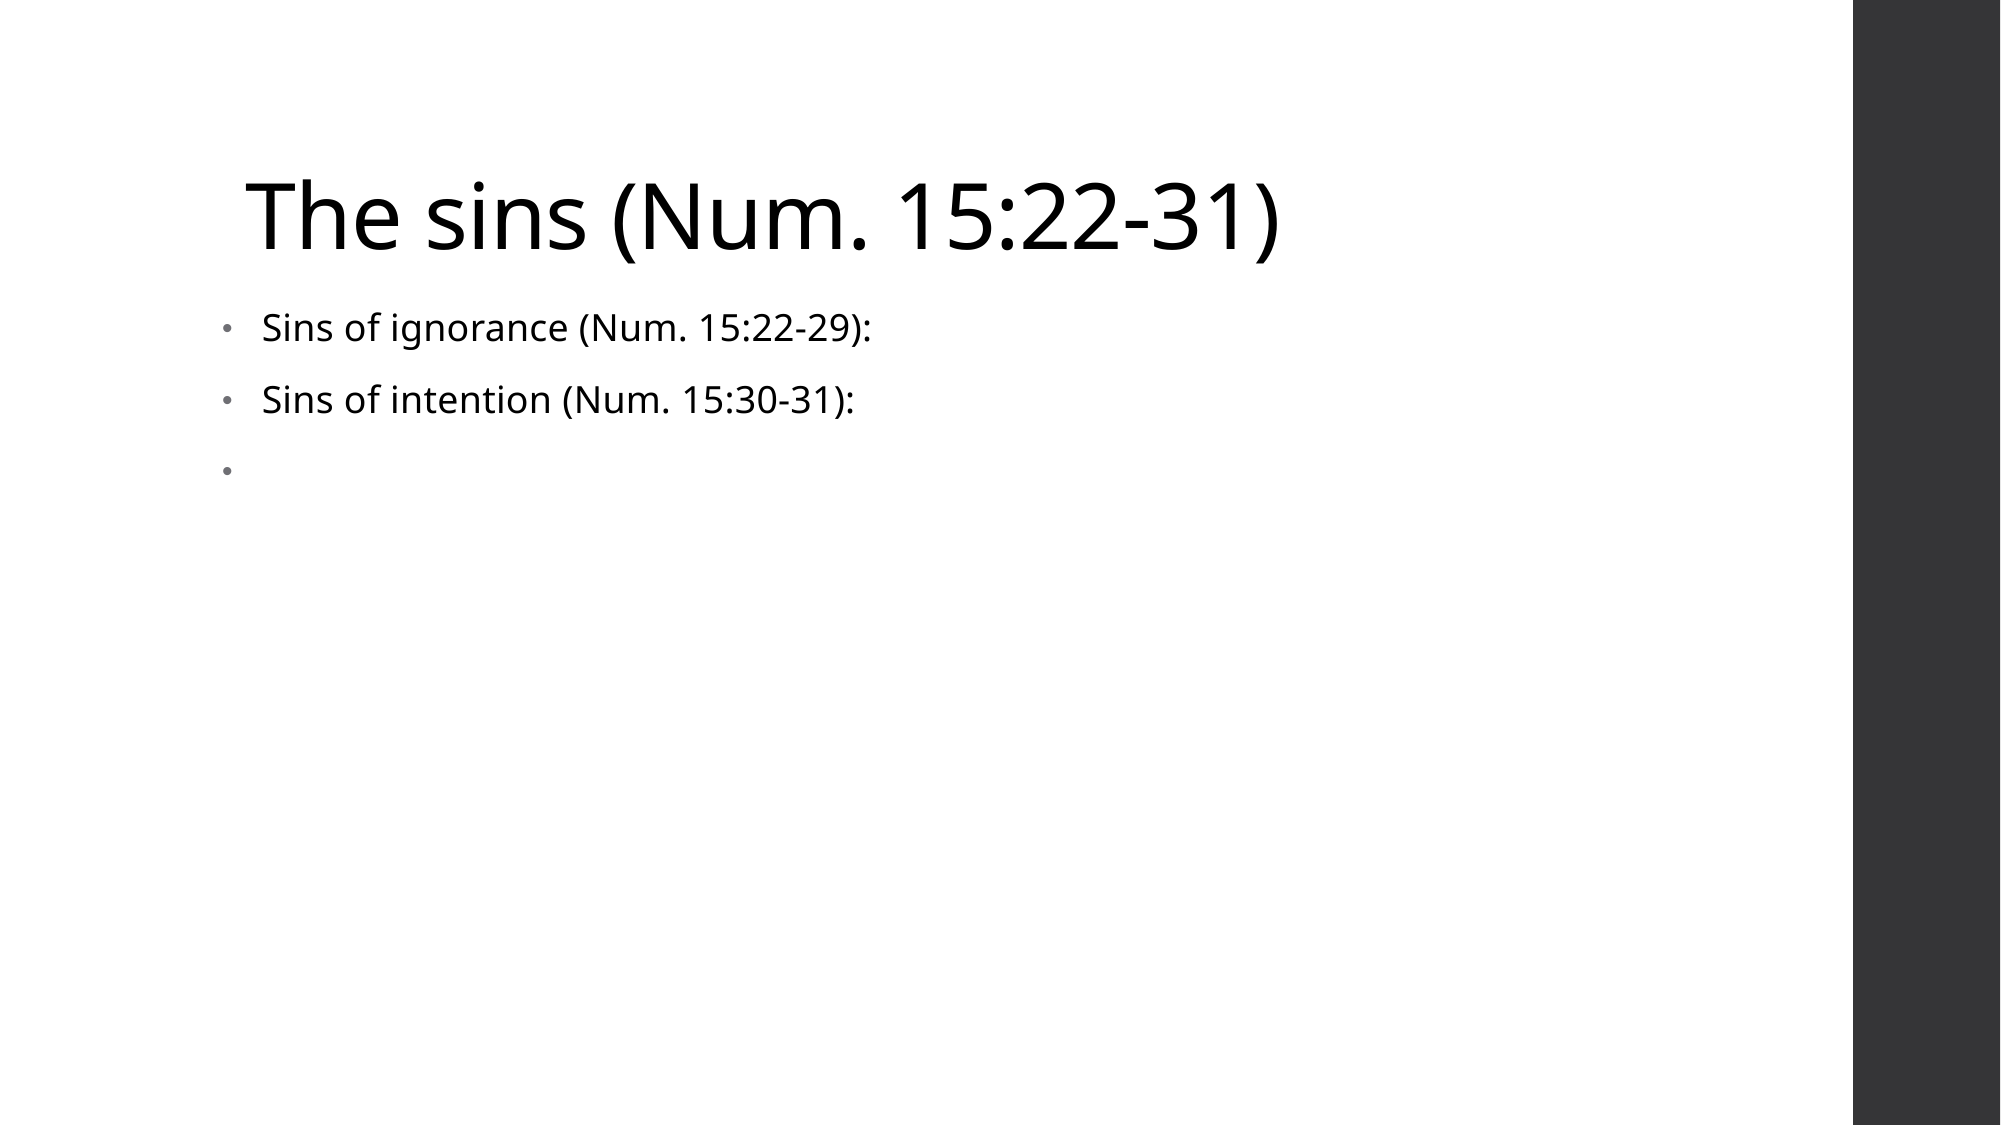

# The sins (Num. 15:22-31)
 Sins of ignorance (Num. 15:22-29):
 Sins of intention (Num. 15:30-31):